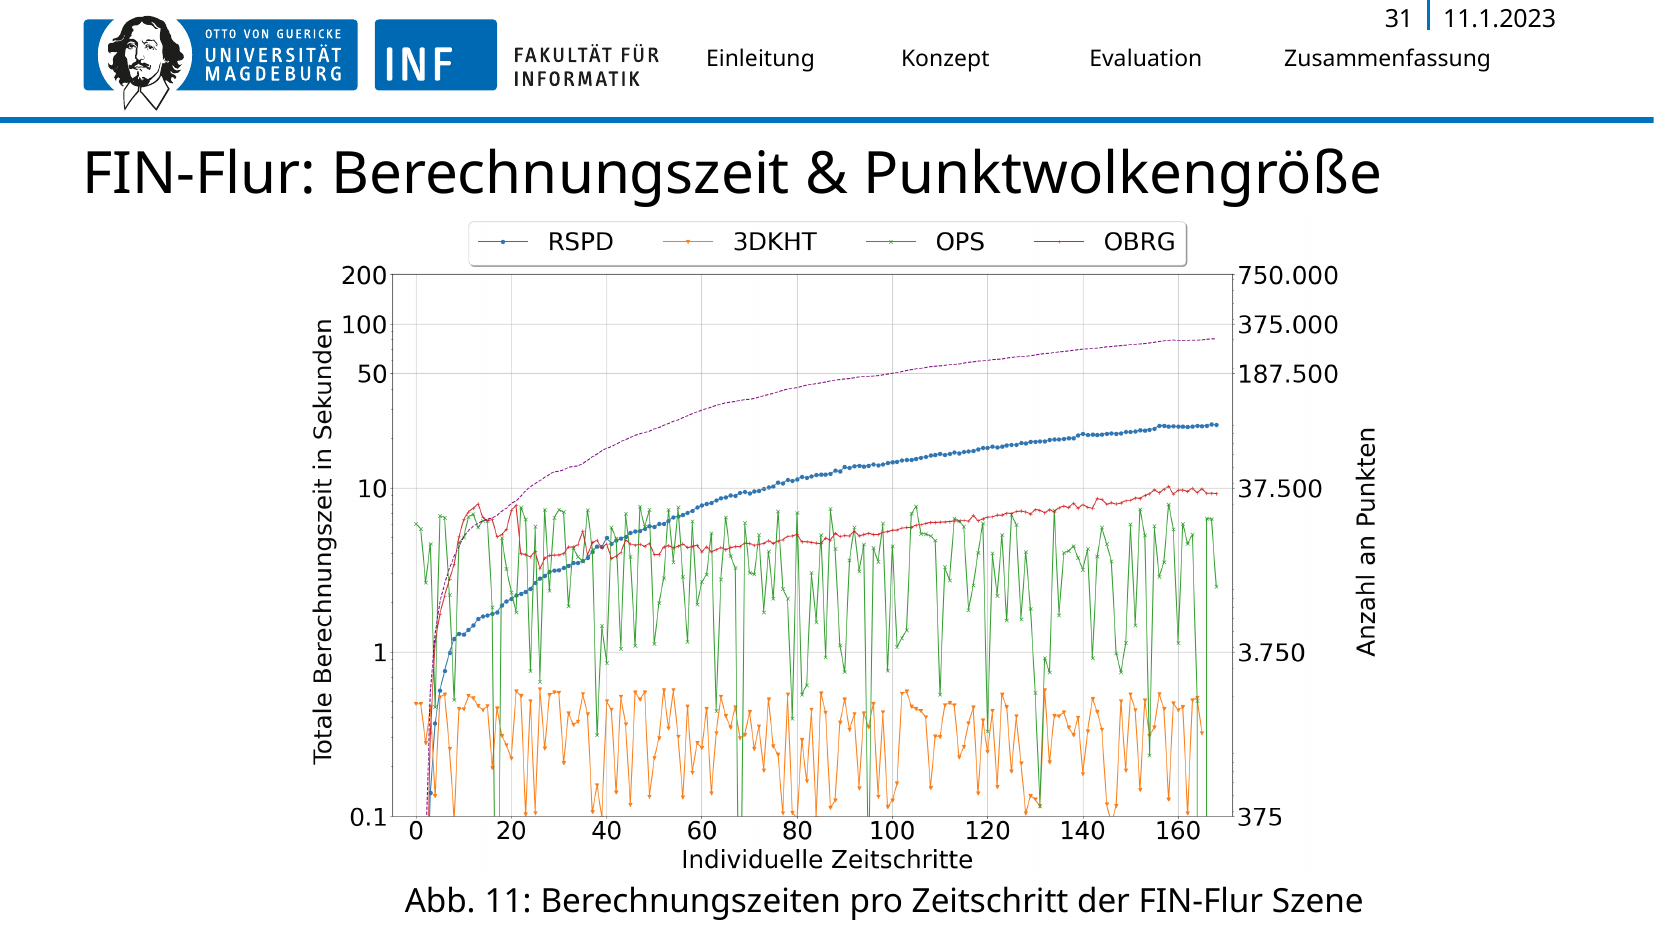

# FIN-Flur: Berechnungszeit & Punktwolkengröße
Abb. 11: Berechnungszeiten pro Zeitschritt der FIN-Flur Szene